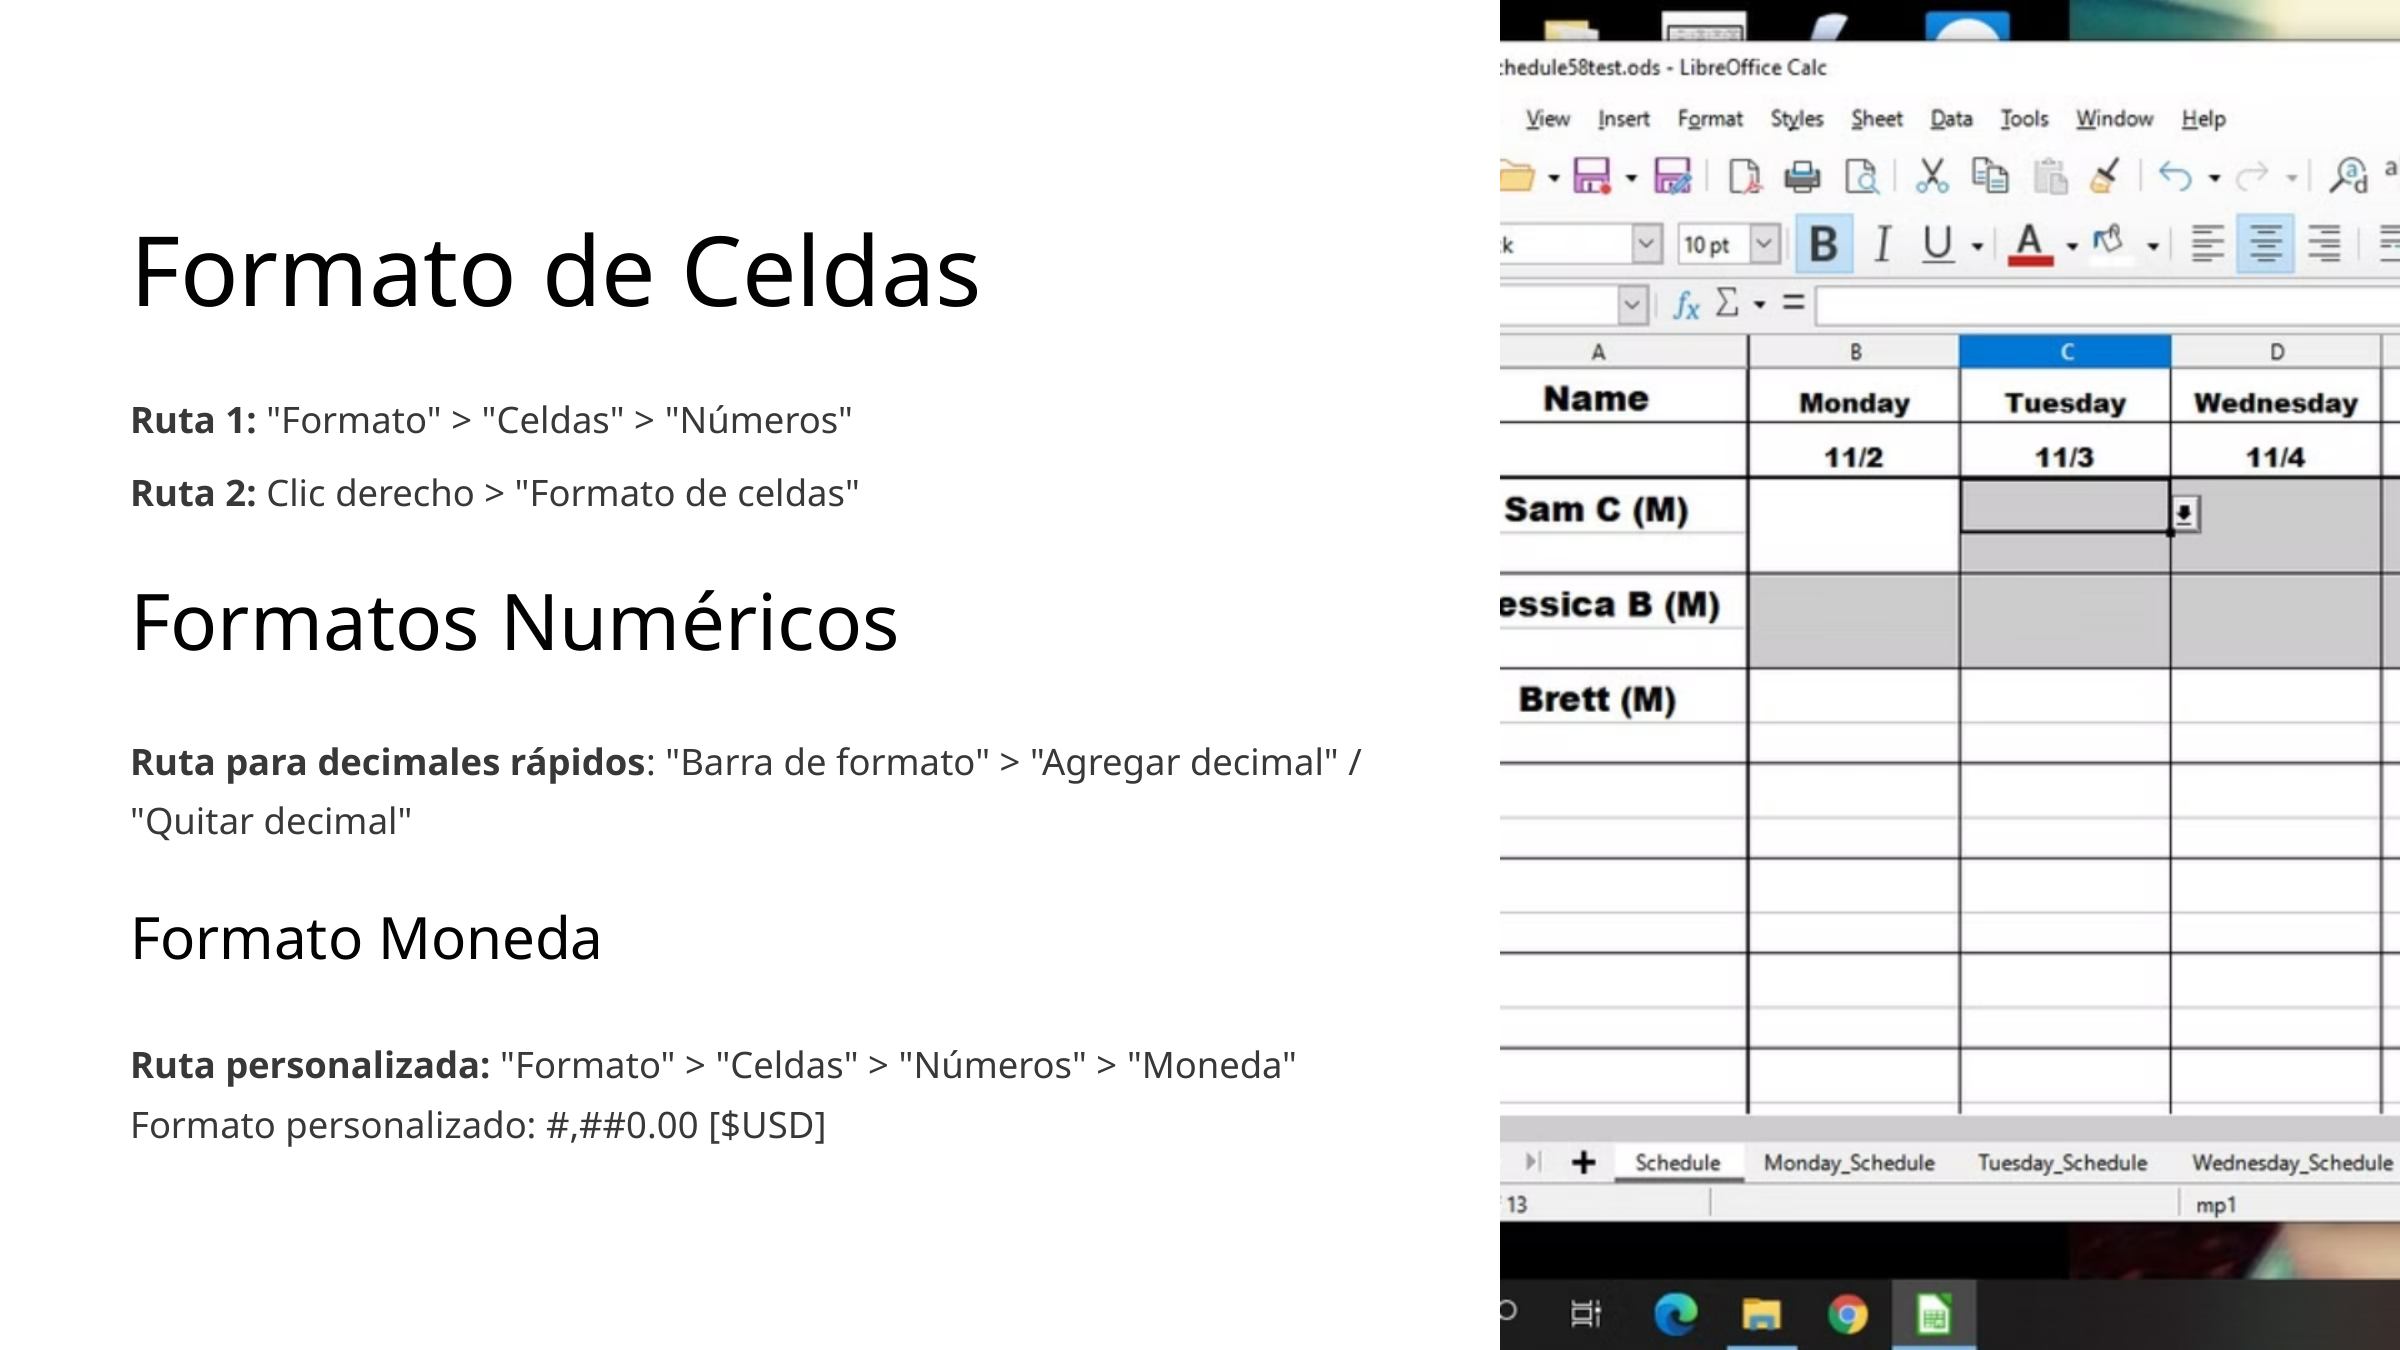

Formato de Celdas
Ruta 1: "Formato" > "Celdas" > "Números"
Ruta 2: Clic derecho > "Formato de celdas"
Formatos Numéricos
Ruta para decimales rápidos: "Barra de formato" > "Agregar decimal" / "Quitar decimal"
Formato Moneda
Ruta personalizada: "Formato" > "Celdas" > "Números" > "Moneda" Formato personalizado: #,##0.00 [$USD]